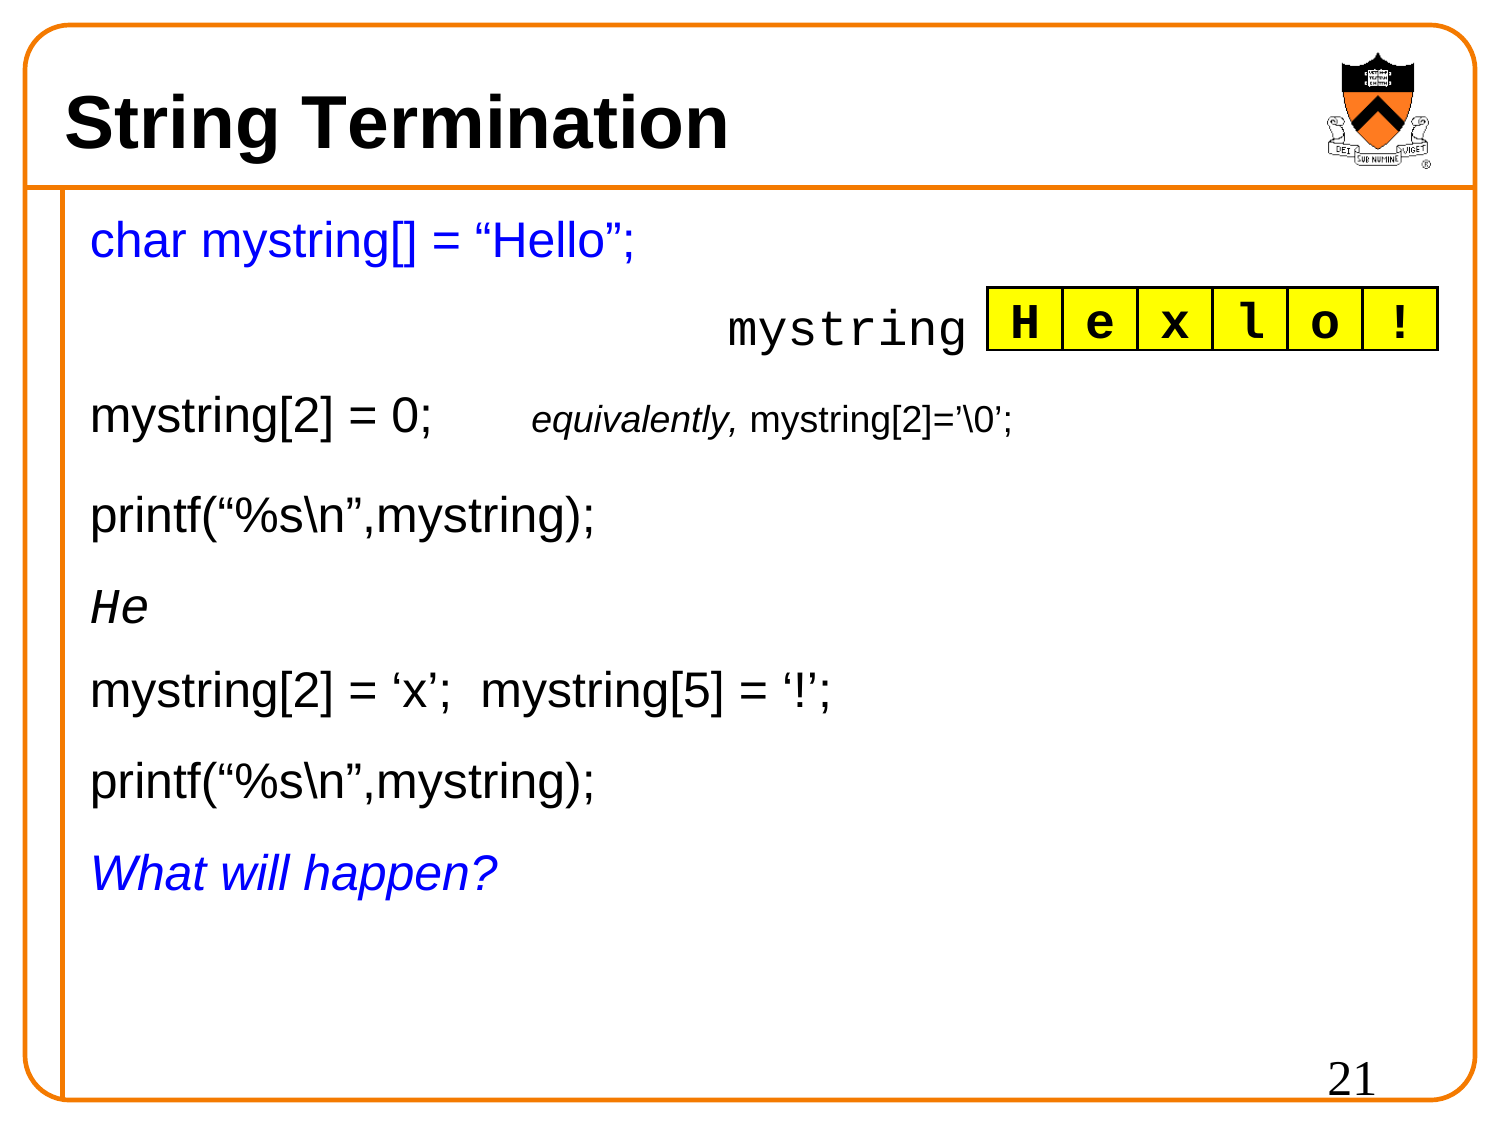

# String Termination
char mystring[] = “Hello”;
\0
mystring[2] = 0; equivalently, mystring[2]=’\0’;
x
!
mystring[2] = ‘x’; mystring[5] = ‘!’;
printf(“%s\n”,mystring);
What will happen?
mystring
H
e
l
l
o
\0
printf(“%s\n”,mystring);
He
21